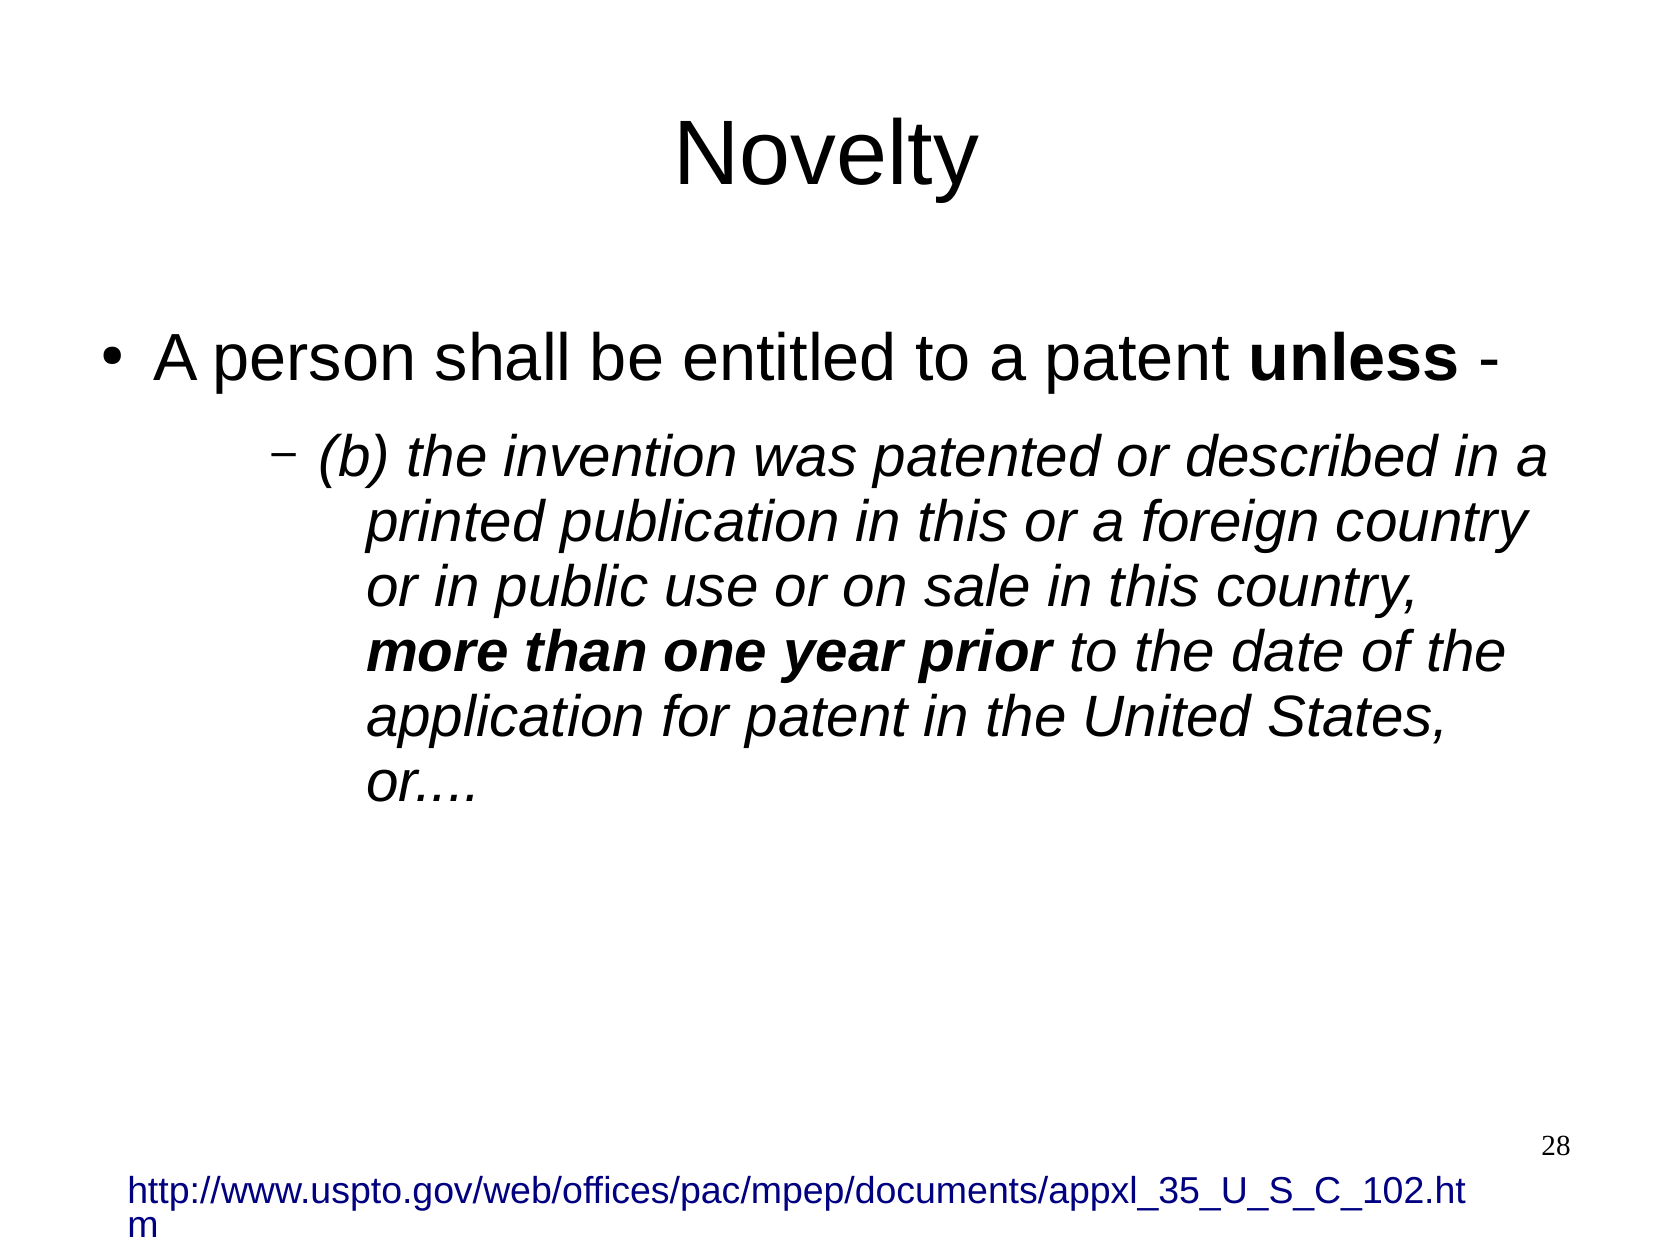

# Novelty
A person shall be entitled to a patent unless -
(b) the invention was patented or described in a printed publication in this or a foreign country or in public use or on sale in this country, more than one year prior to the date of the application for patent in the United States, or....
28
http://www.uspto.gov/web/offices/pac/mpep/documents/appxl_35_U_S_C_102.htm